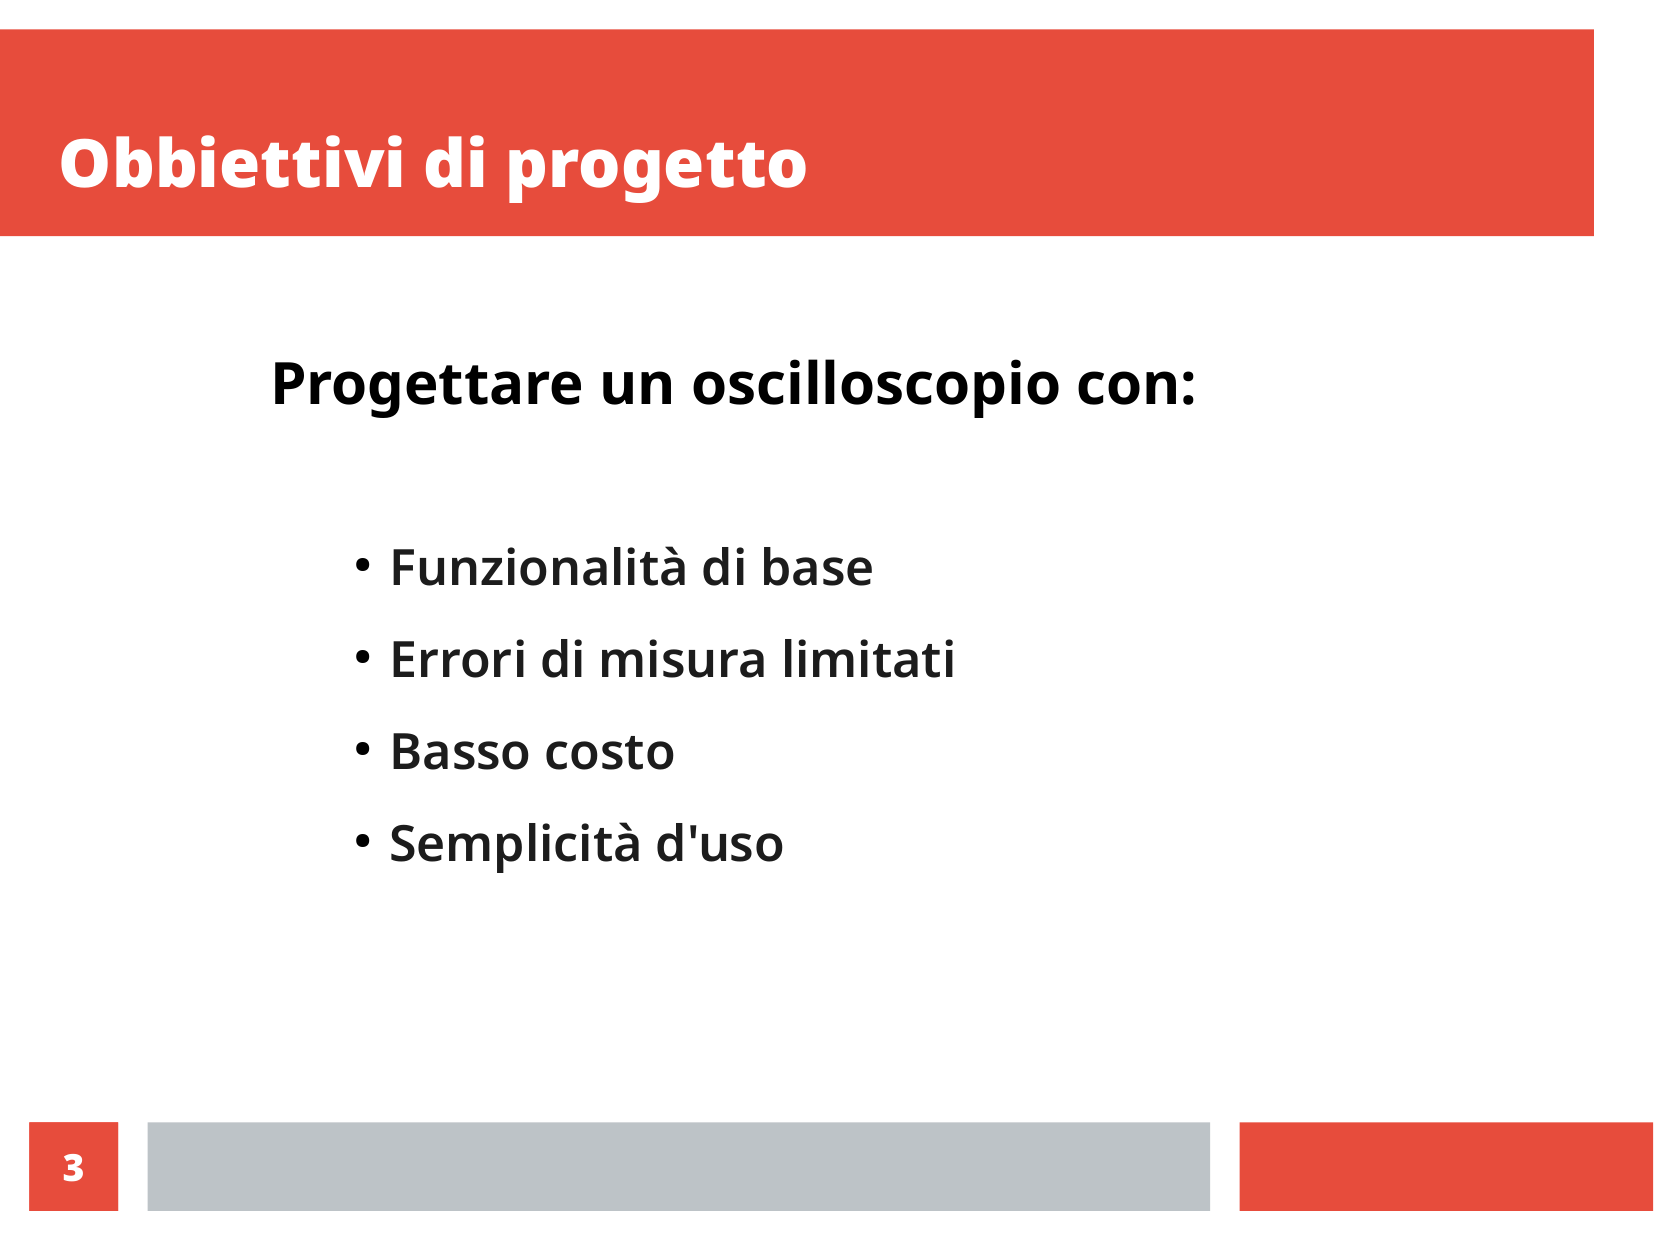

# Obbiettivi di progetto
Progettare un oscilloscopio con:
Funzionalità di base
Errori di misura limitati
Basso costo
Semplicità d'uso
3